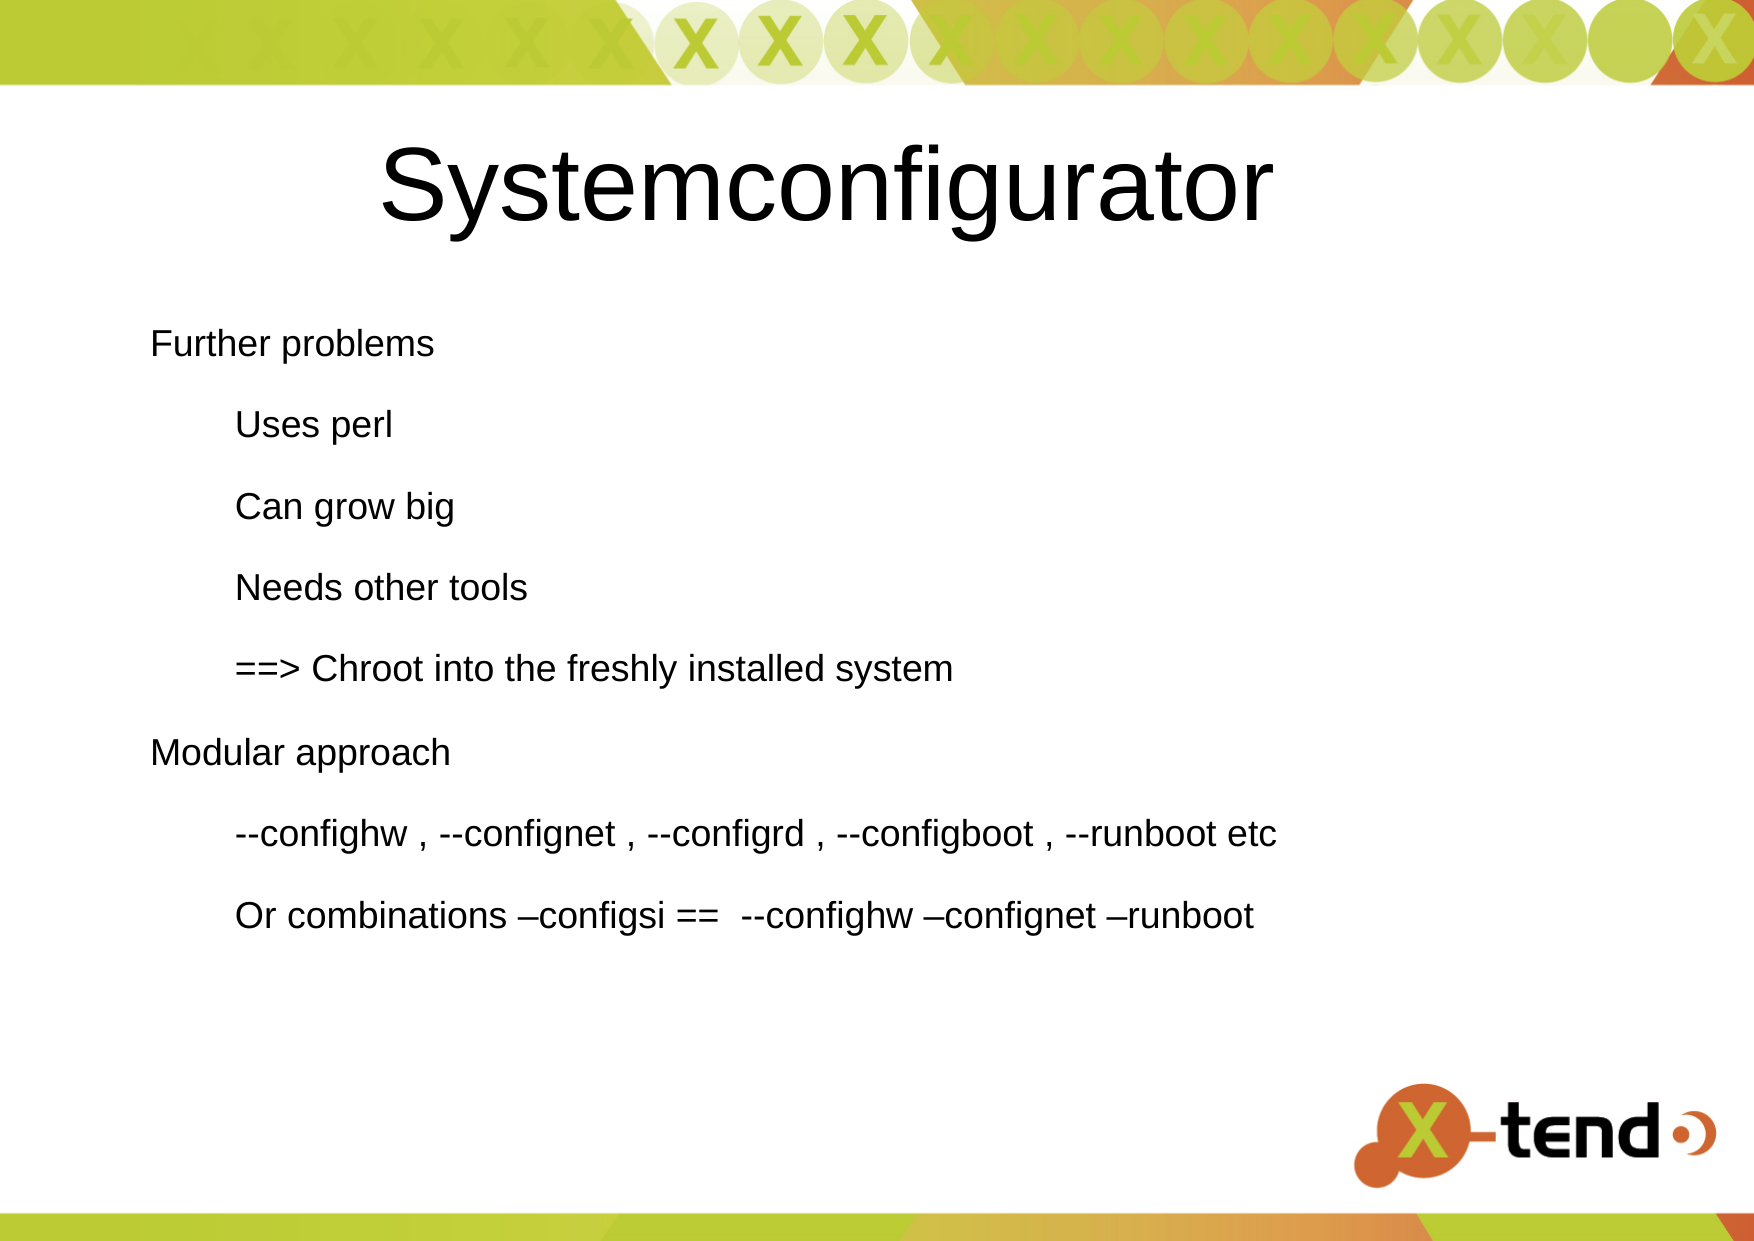

# Systemconfigurator
Further problems
Uses perl
Can grow big
Needs other tools
==> Chroot into the freshly installed system
Modular approach
--confighw , --confignet , --configrd , --configboot , --runboot etc
Or combinations –configsi == --confighw –confignet –runboot